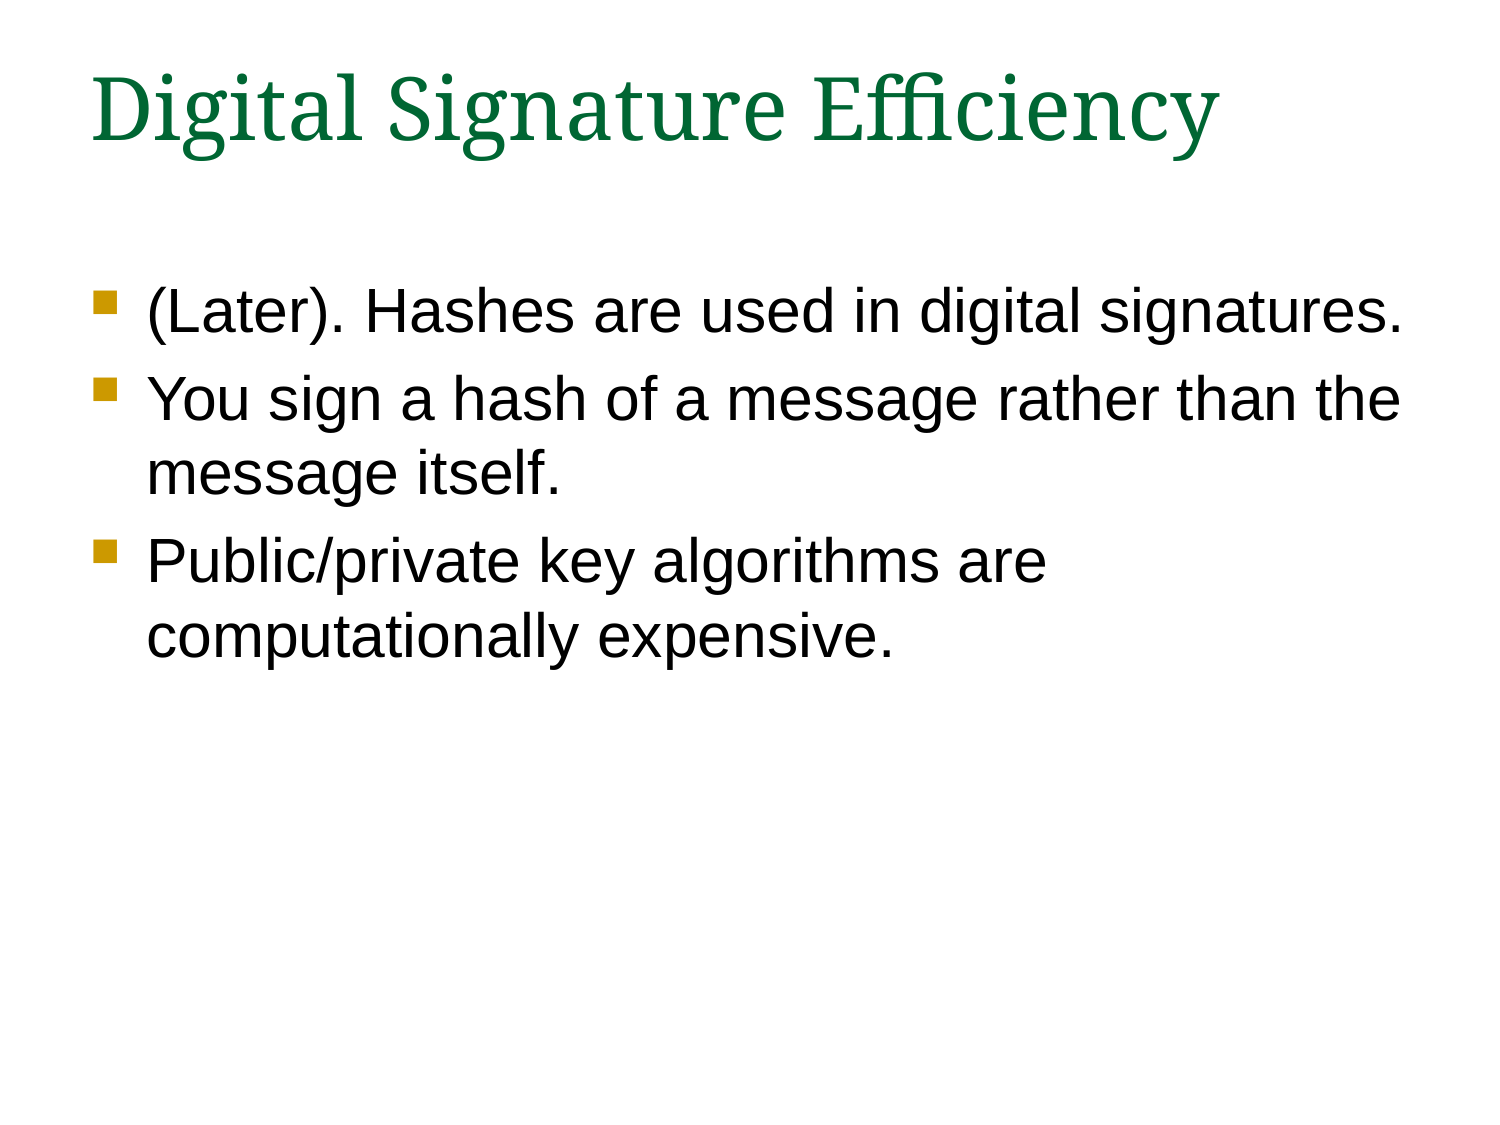

# Digital Signature Efficiency
(Later). Hashes are used in digital signatures.
You sign a hash of a message rather than the message itself.
Public/private key algorithms are computationally expensive.